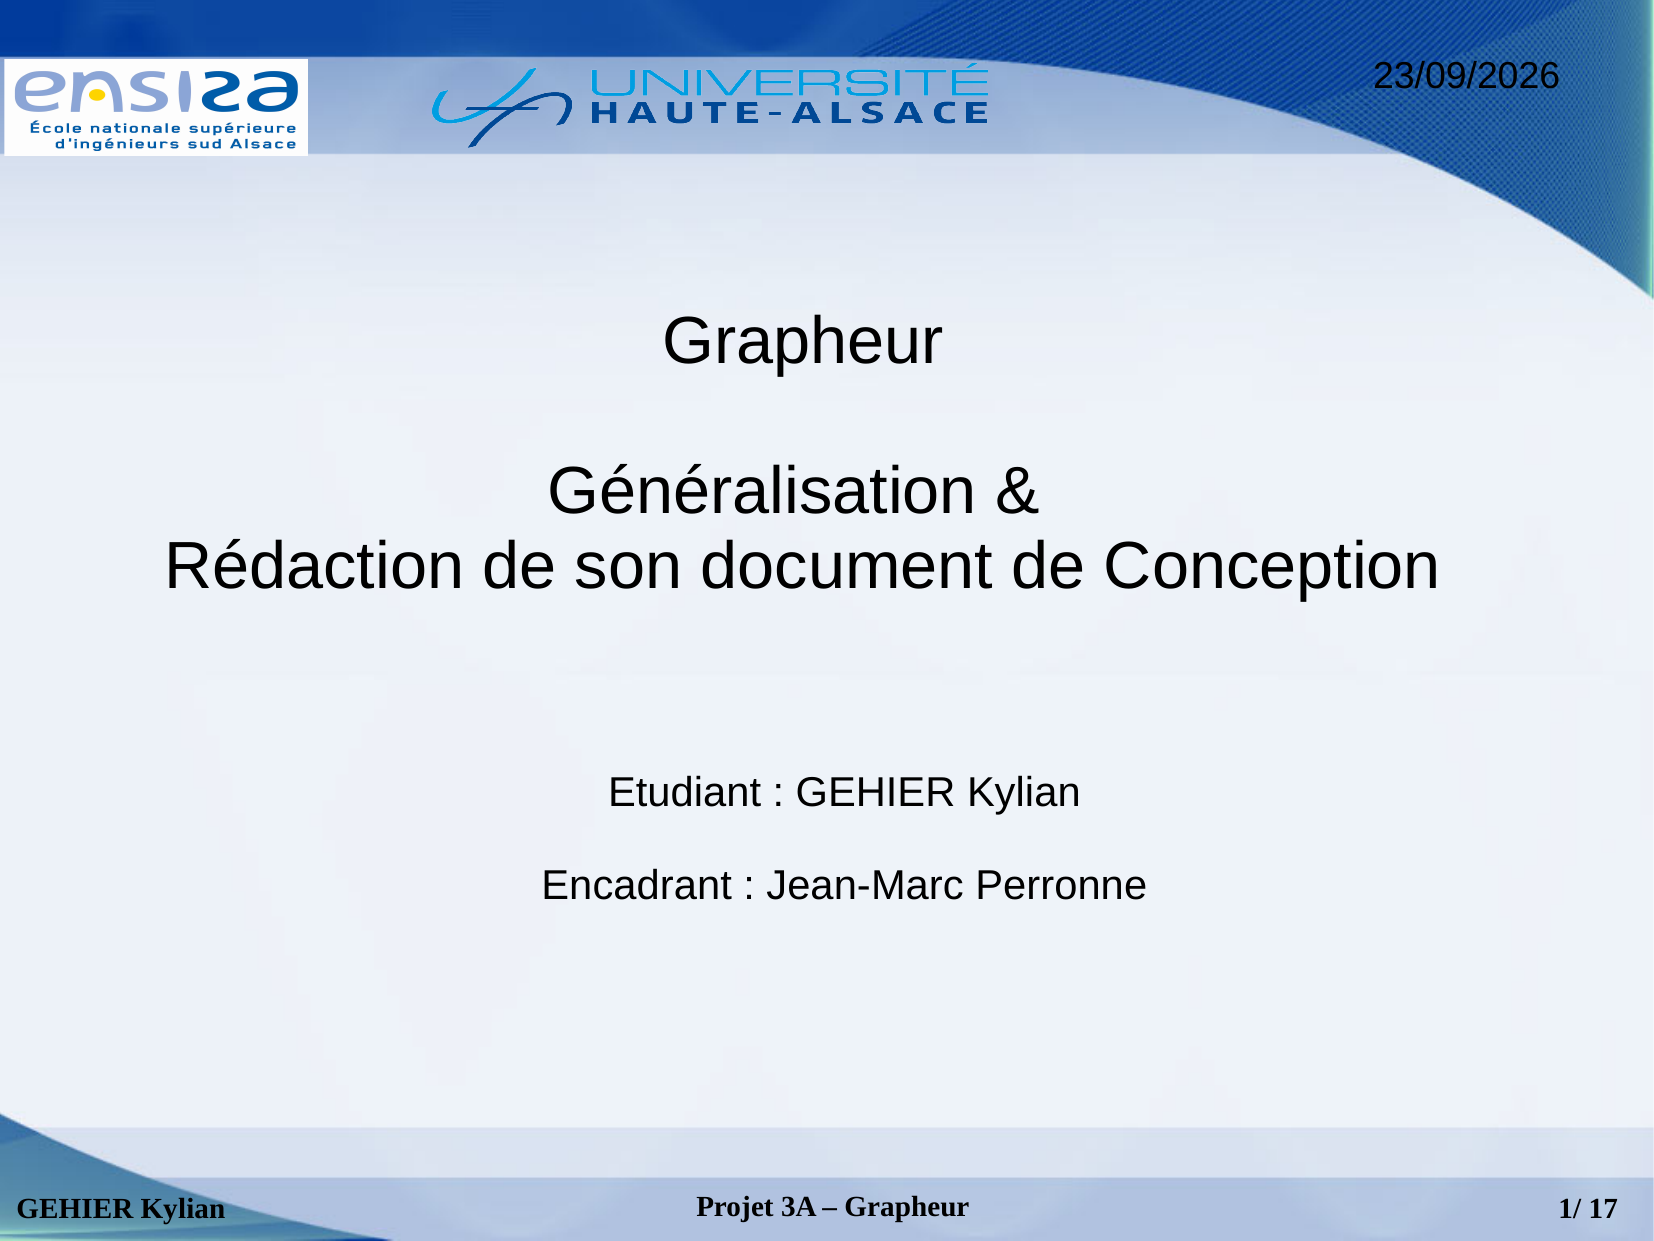

# Grapheur Généralisation & Rédaction de son document de Conception
Etudiant : GEHIER Kylian
Encadrant : Jean-Marc Perronne
1